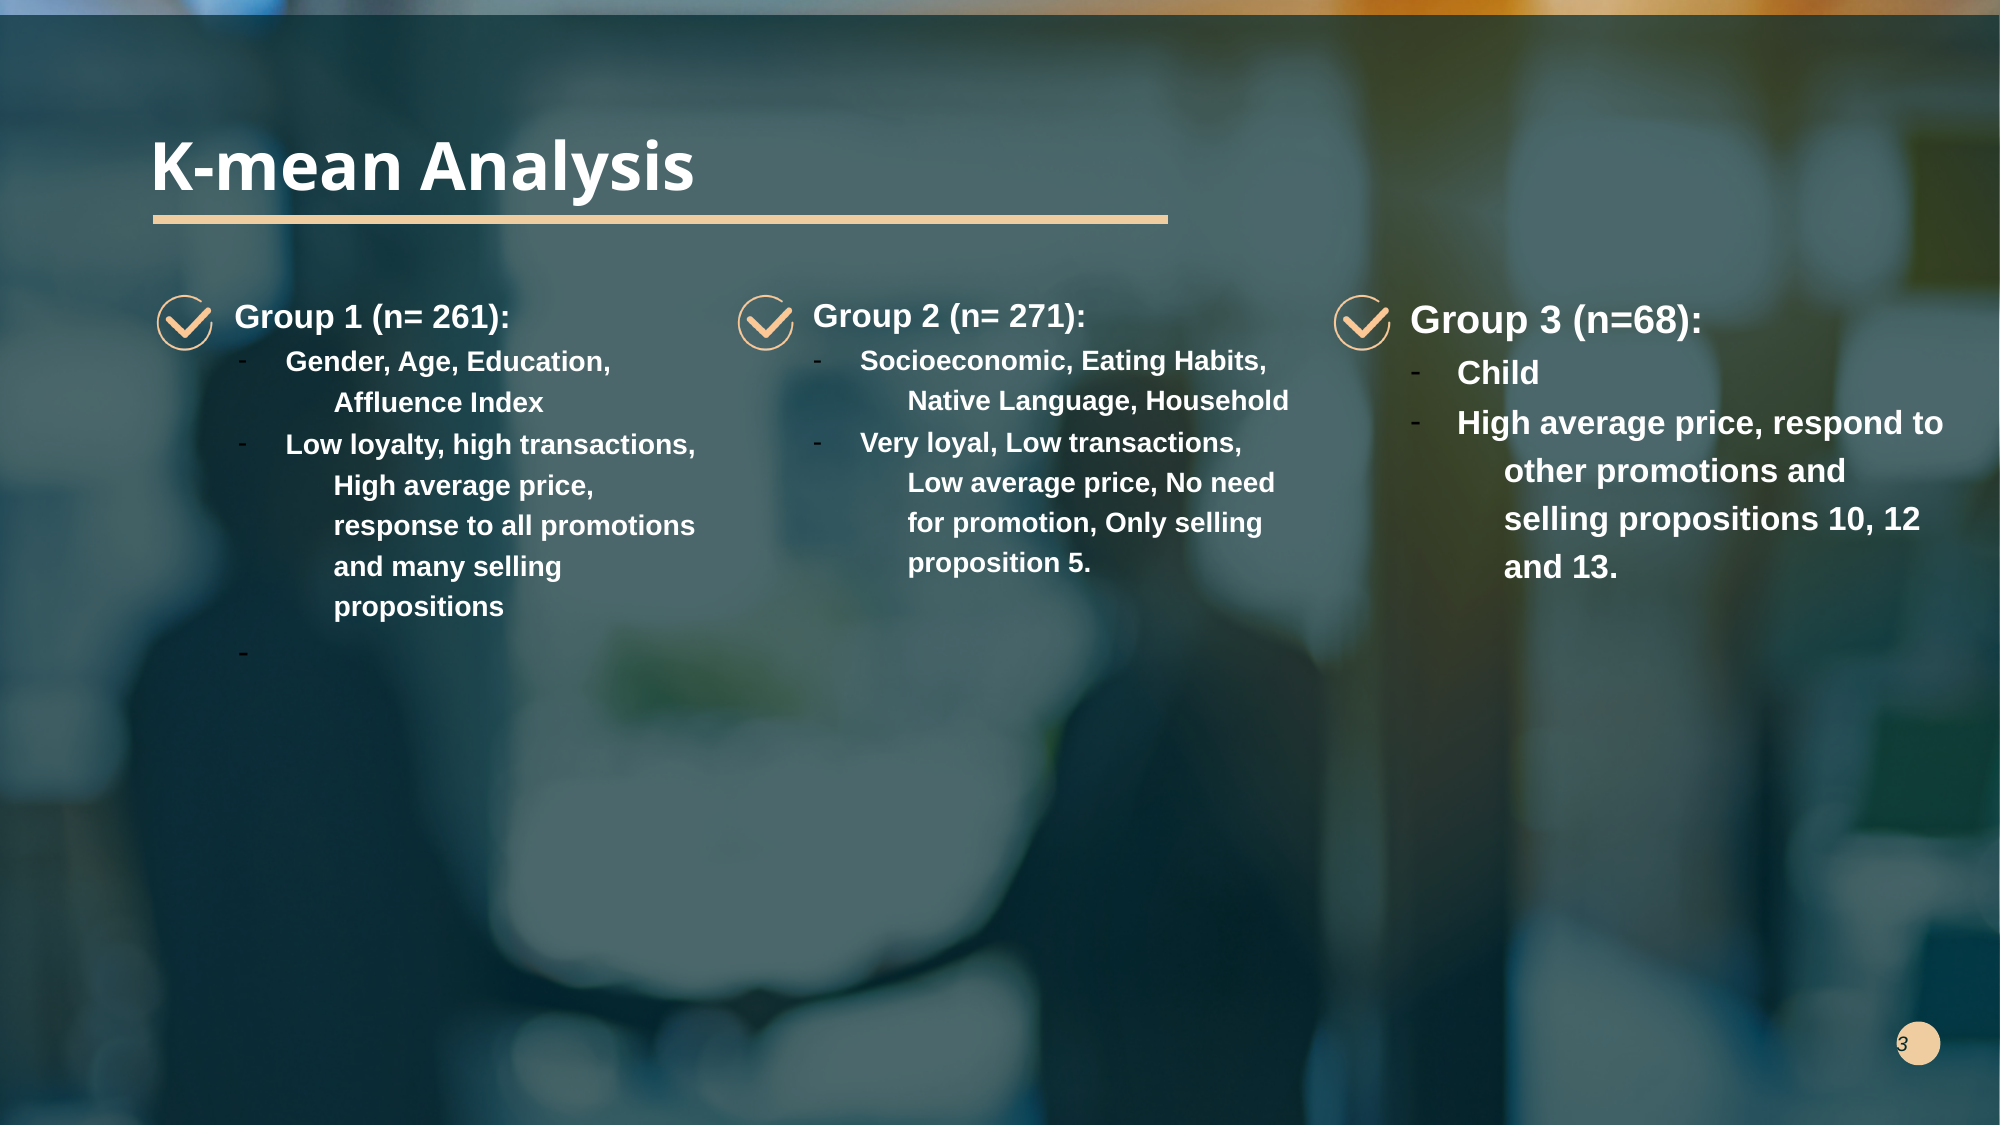

K-mean Analysis
# Group 3 (n=68):
Child
High average price, respond to other promotions and selling propositions 10, 12 and 13.
Group 1 (n= 261):
Gender, Age, Education, Affluence Index
Low loyalty, high transactions, High average price, response to all promotions and many selling propositions
Group 2 (n= 271):
Socioeconomic, Eating Habits, Native Language, Household
Very loyal, Low transactions, Low average price, No need for promotion, Only selling proposition 5.